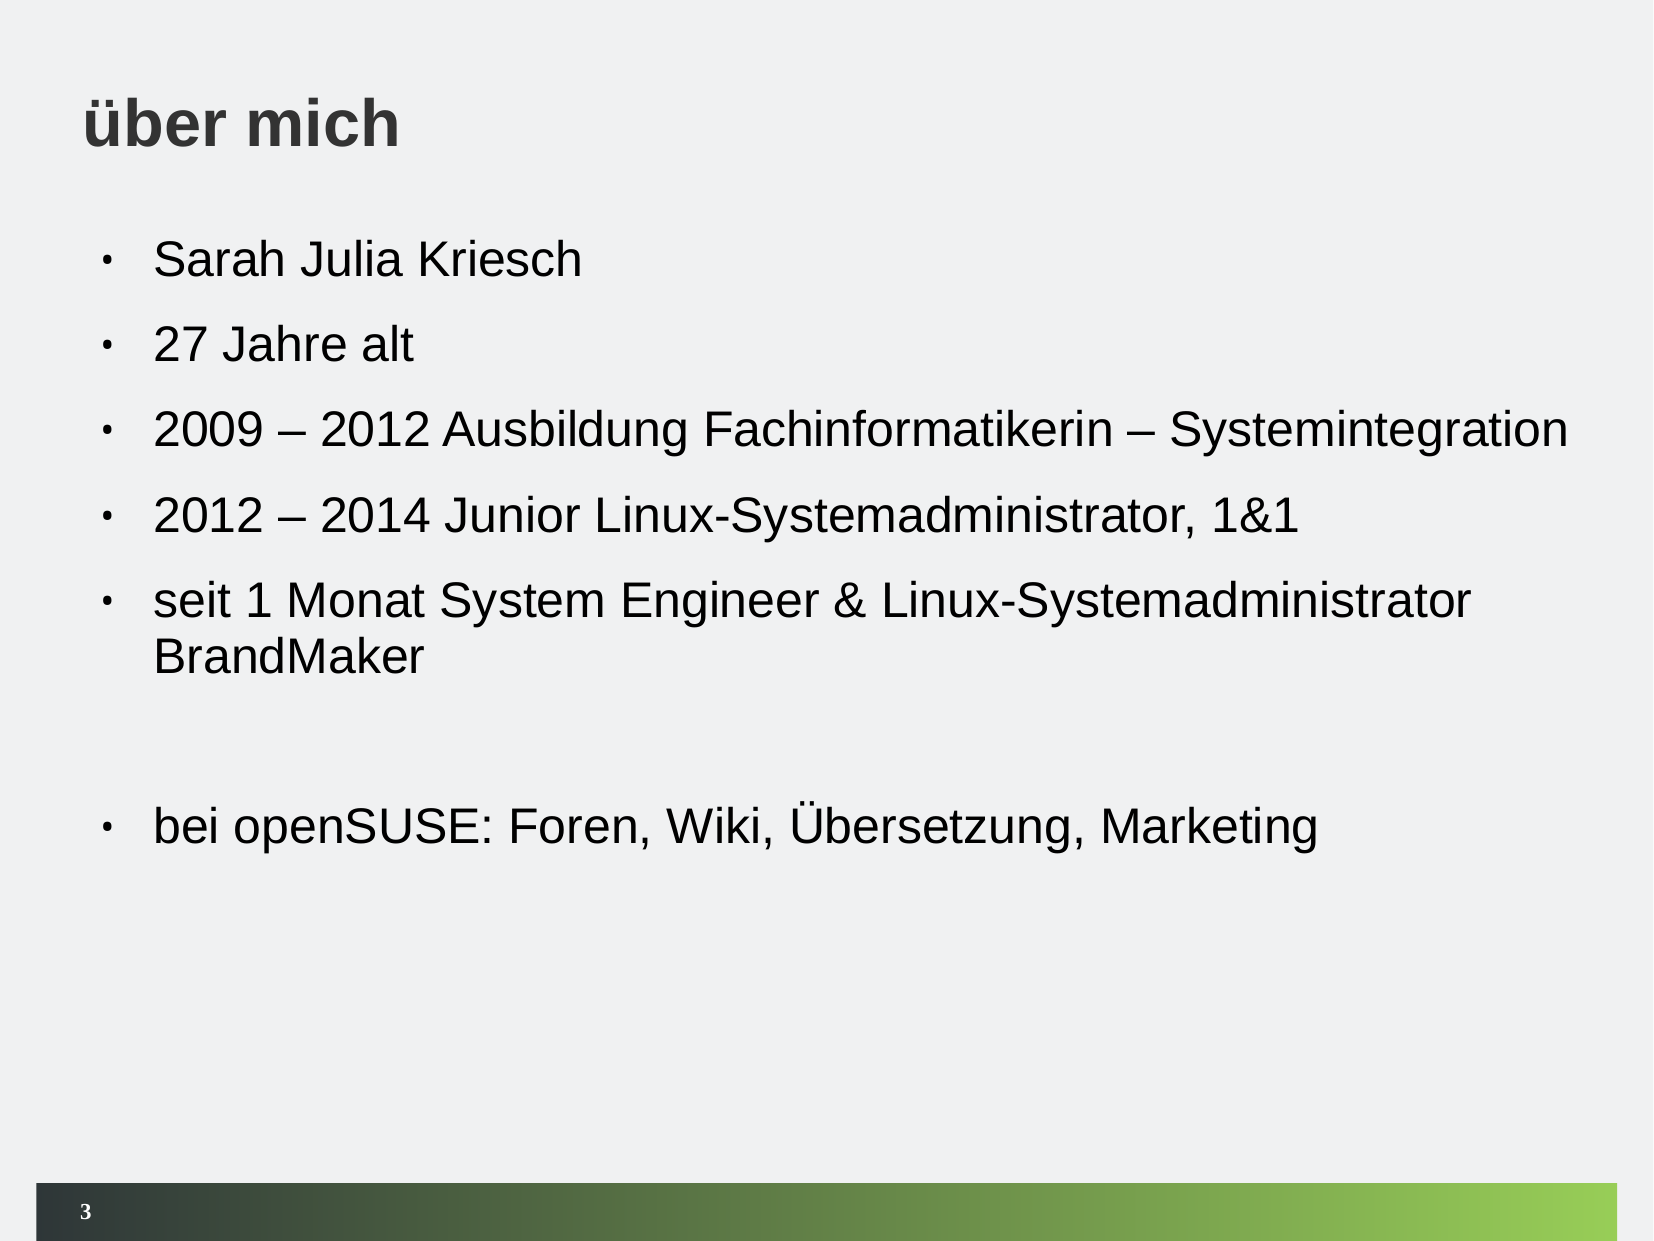

# über mich
Sarah Julia Kriesch
27 Jahre alt
2009 – 2012 Ausbildung Fachinformatikerin – Systemintegration
2012 – 2014 Junior Linux-Systemadministrator, 1&1
seit 1 Monat System Engineer & Linux-Systemadministrator BrandMaker
bei openSUSE: Foren, Wiki, Übersetzung, Marketing
3